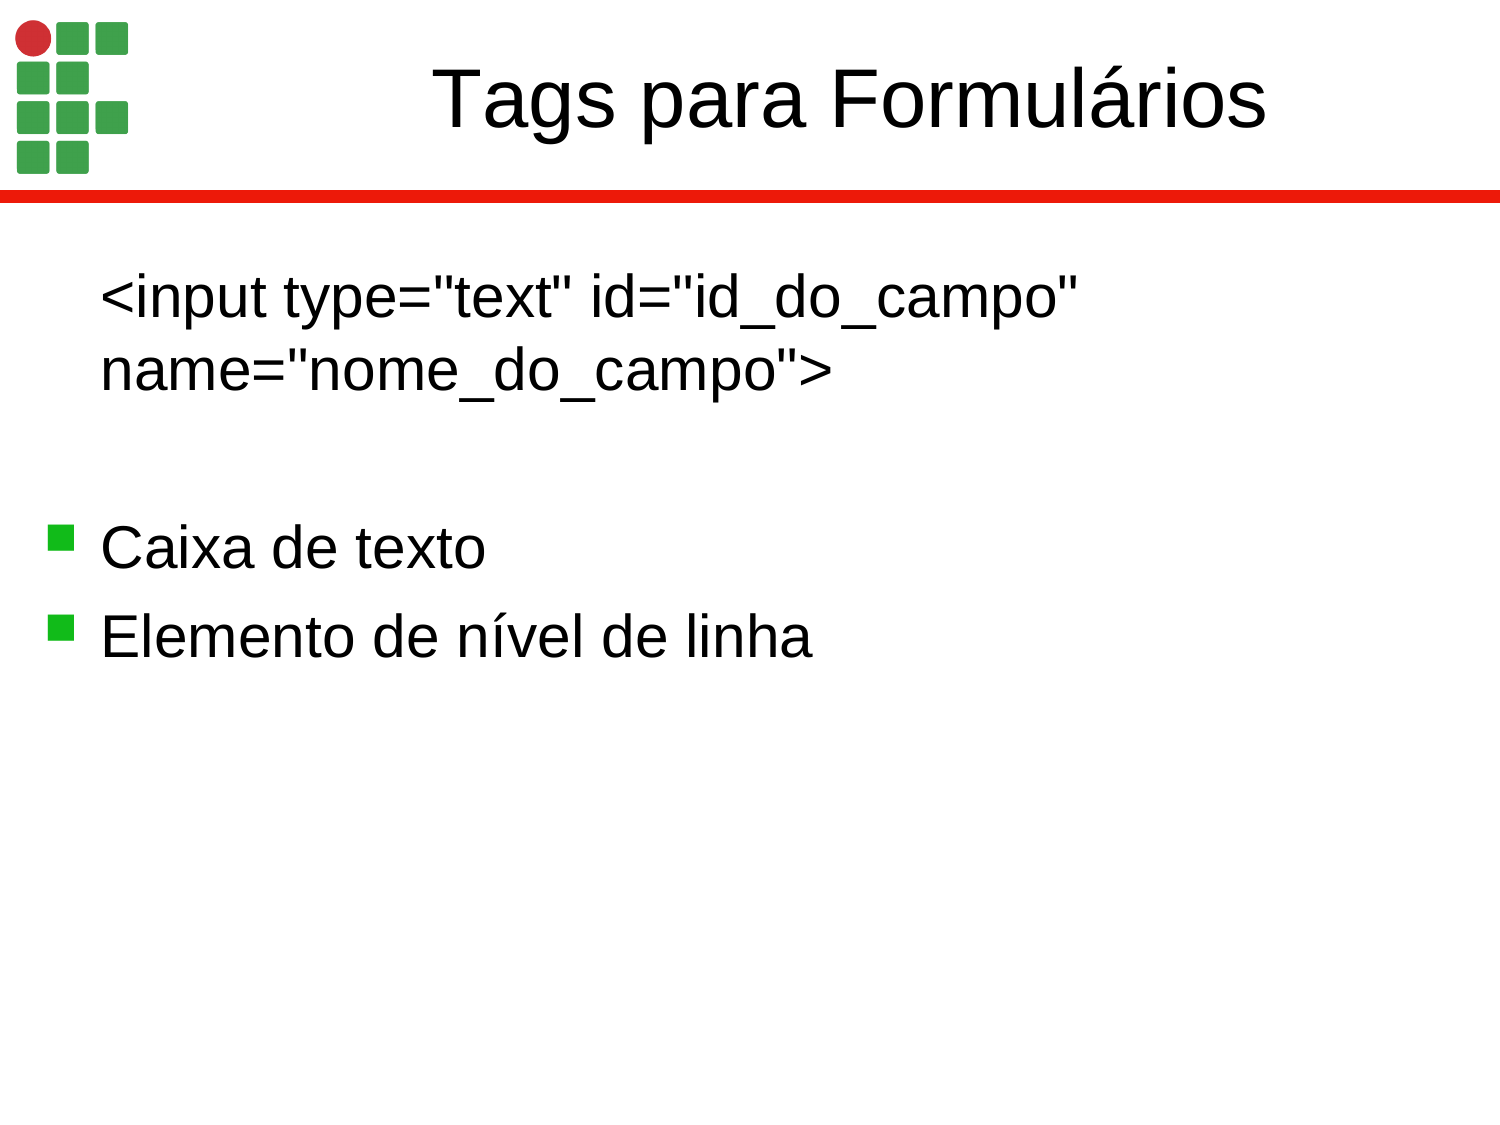

# Tags para Formulários
<input type="text" id="id_do_campo" name="nome_do_campo">
Caixa de texto
Elemento de nível de linha